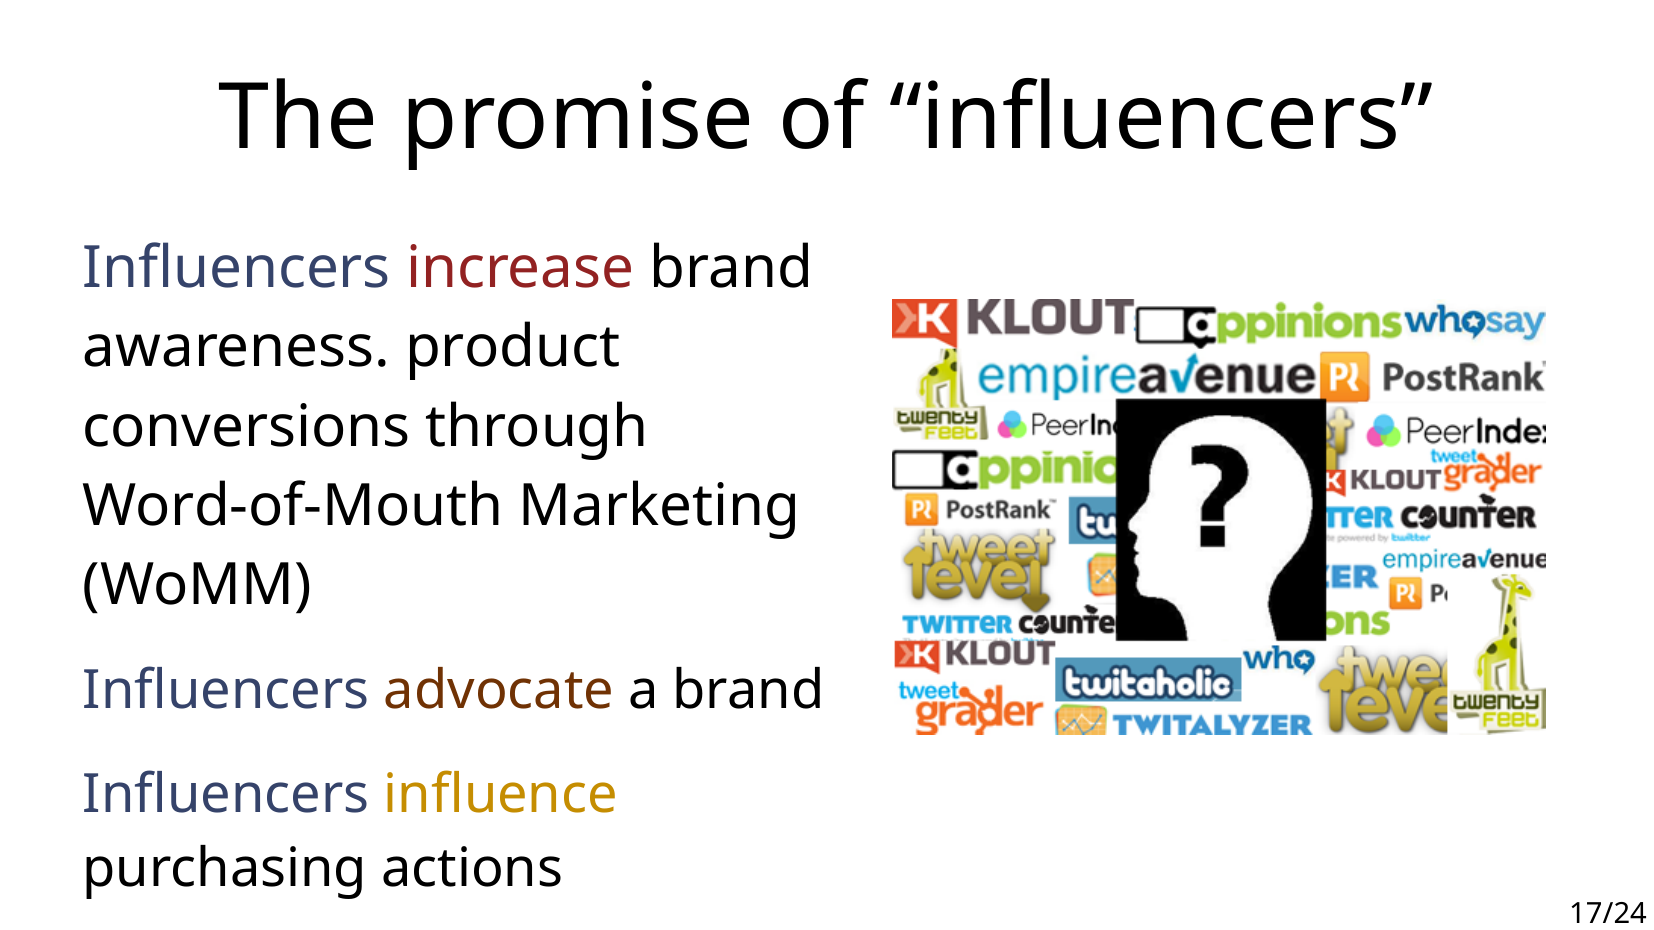

# The promise of “influencers”
Influencers increase brand awareness. product conversions through Word-of-Mouth Marketing (WoMM)
Influencers advocate a brand
Influencers influence purchasing actions
17